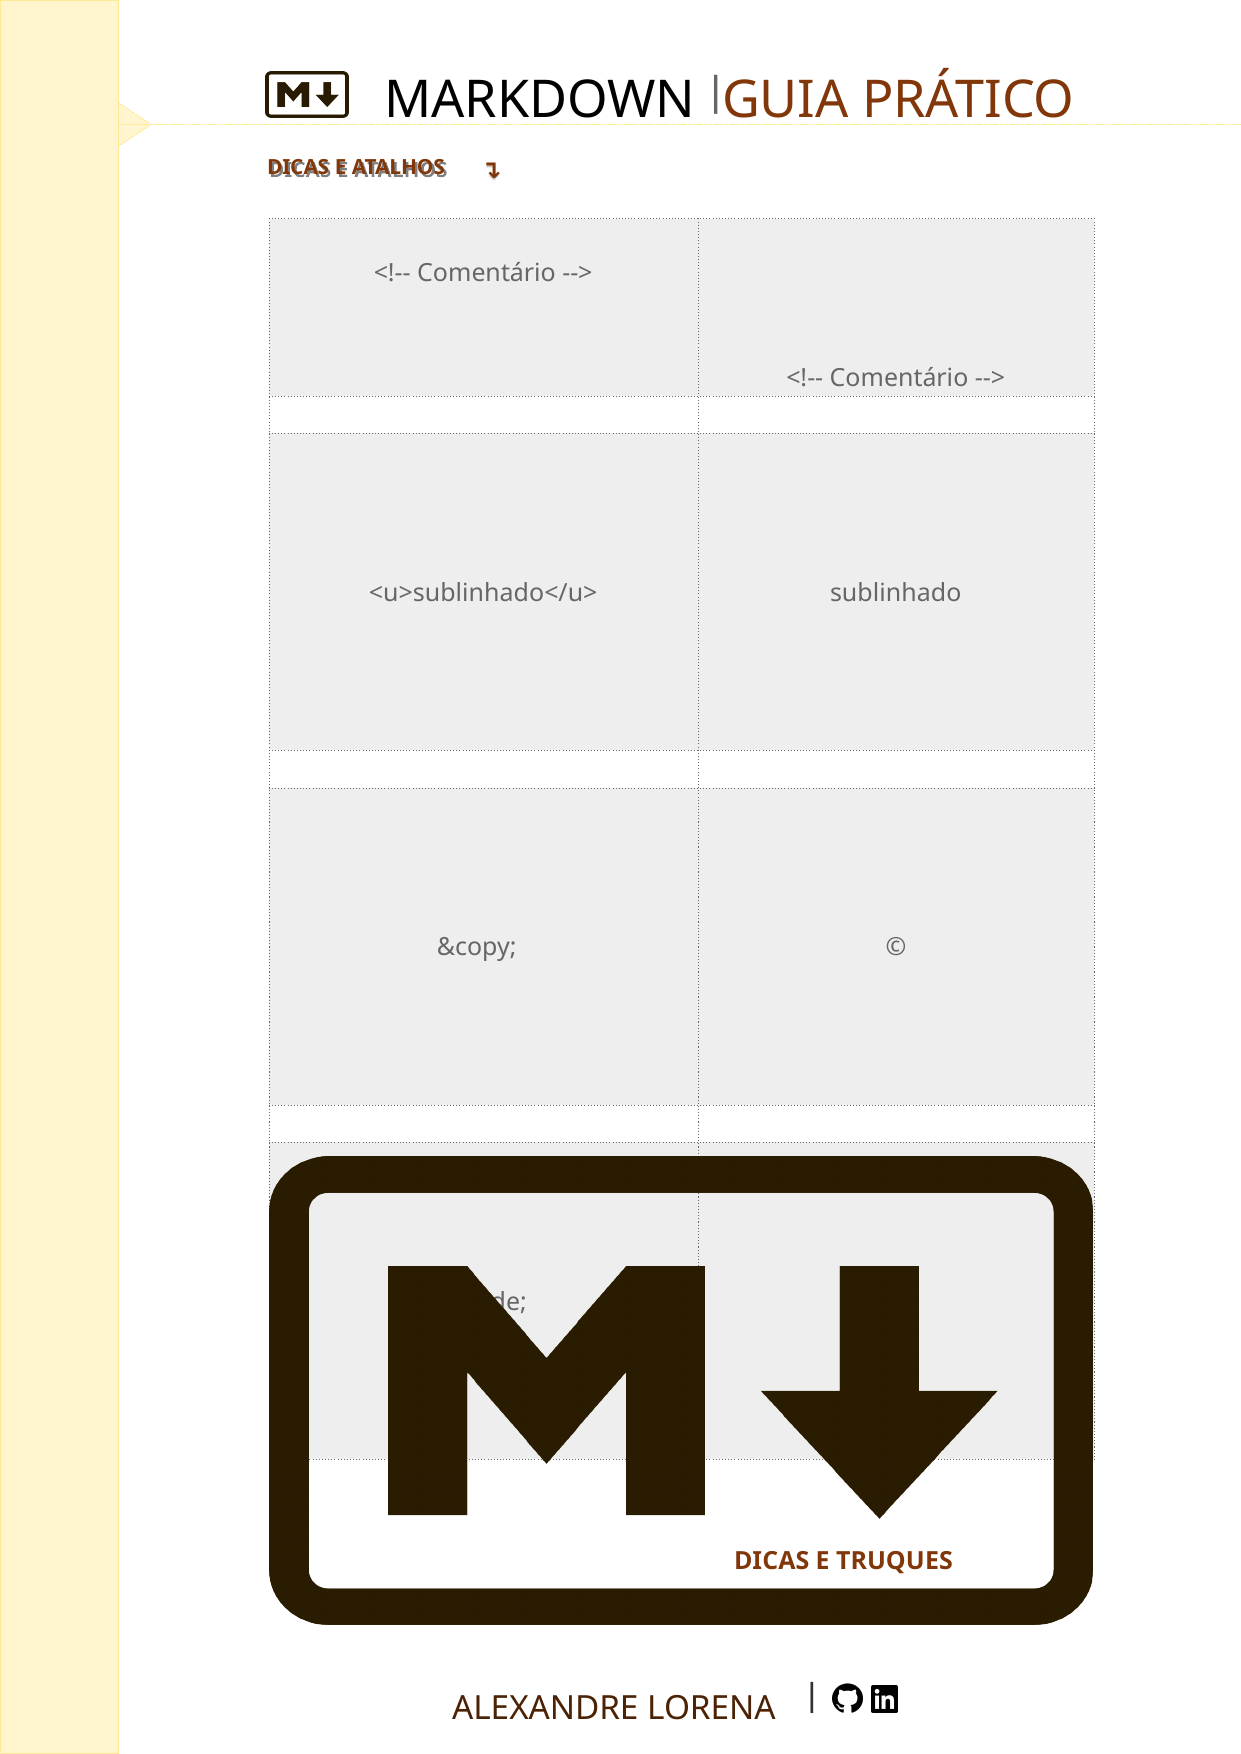

# MARKDOWN GUIA PRÁTICO
|
↴
DICAS E ATALHOS
DICAS E ATALHOS
| <!-- Comentário --> | <!-- Comentário --> |
| --- | --- |
| | |
| <u>sublinhado</u> | sublinhado |
| | |
| &copy; | © |
| | |
| &trade; | ™ |
DICAS E TRUQUES
|
ALEXANDRE LORENA